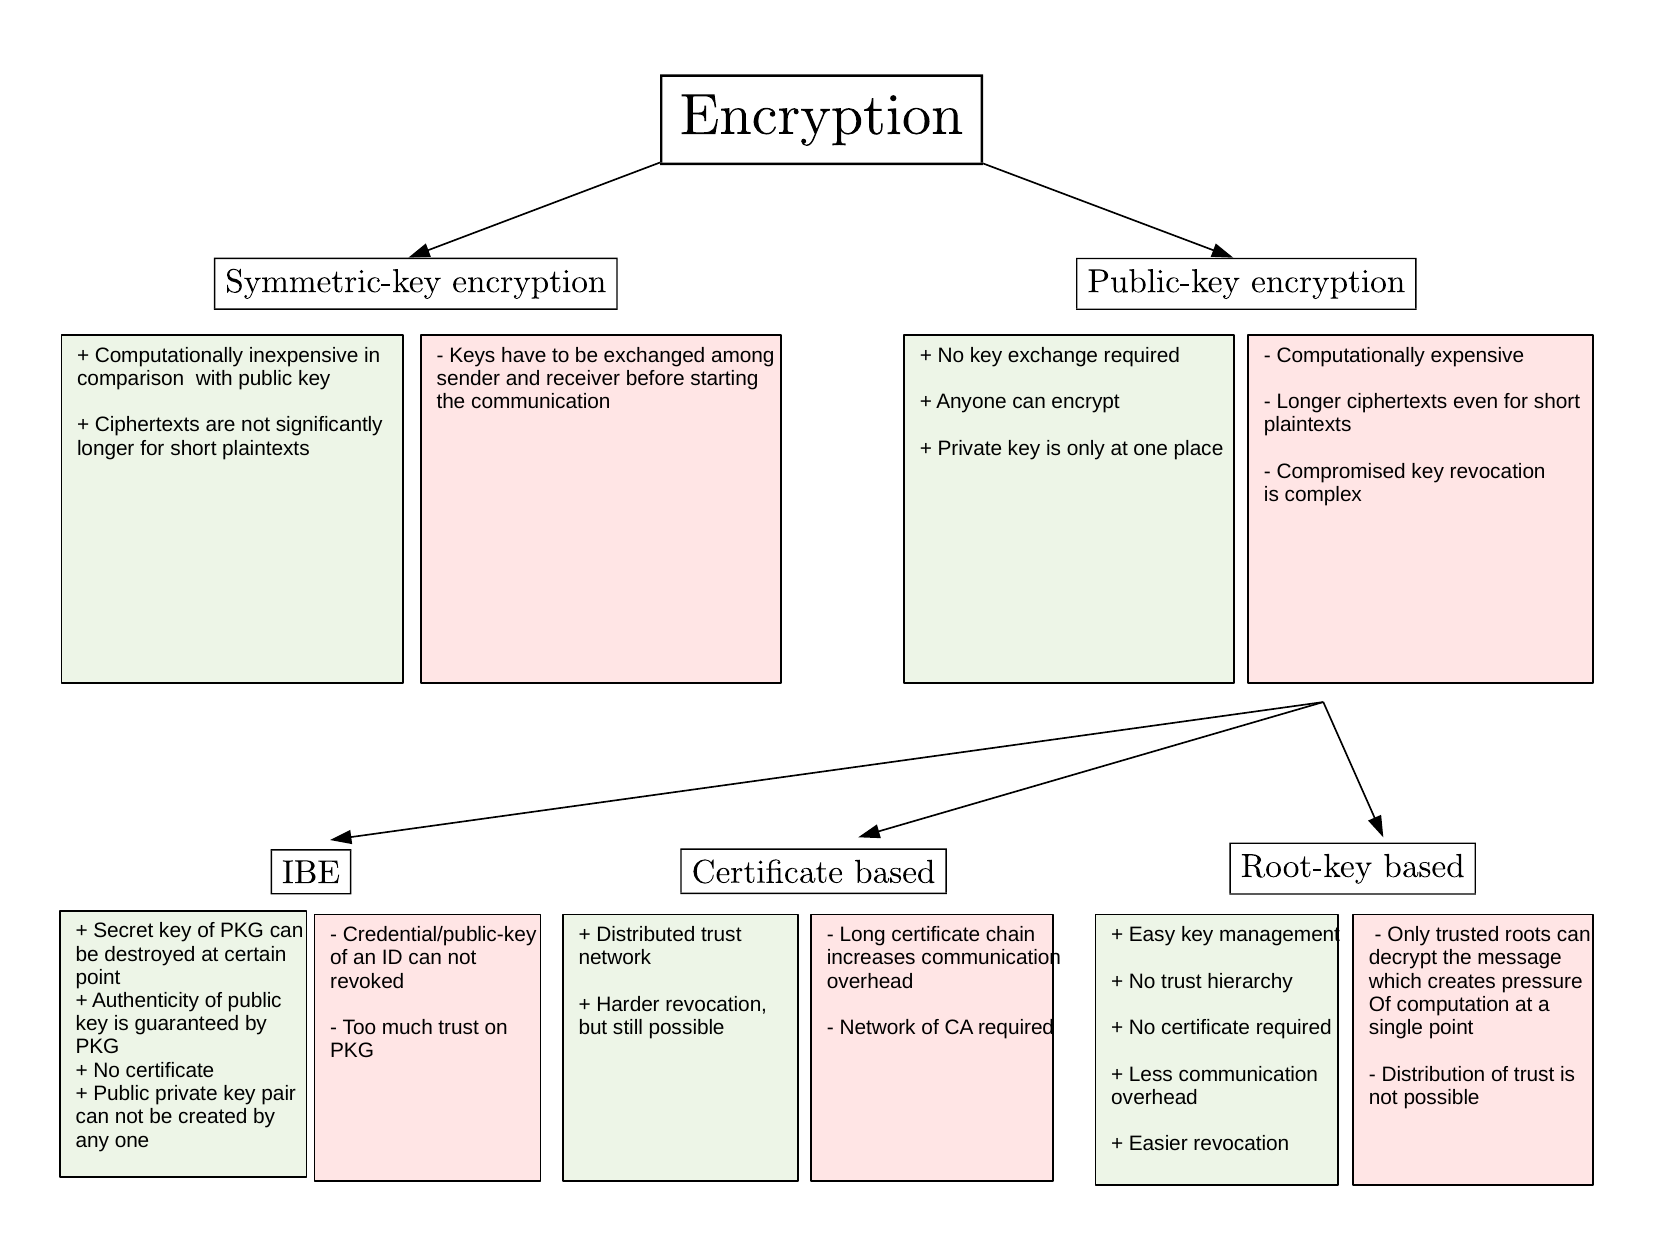

+ Computationally inexpensive in
comparison with public key
+ Ciphertexts are not significantly
longer for short plaintexts
- Keys have to be exchanged among
sender and receiver before starting
the communication
+ No key exchange required
+ Anyone can encrypt
+ Private key is only at one place
- Computationally expensive
- Longer ciphertexts even for short
plaintexts
- Compromised key revocation
is complex
+ Secret key of PKG can
be destroyed at certain
point
+ Authenticity of public
key is guaranteed by
PKG
+ No certificate
+ Public private key pair
can not be created by
any one
- Credential/public-key
of an ID can not
revoked
- Too much trust on
PKG
+ Distributed trust
network
+ Harder revocation,
but still possible
- Long certificate chain
increases communication
overhead
- Network of CA required
+ Easy key management
+ No trust hierarchy
+ No certificate required
+ Less communication
overhead
+ Easier revocation
 - Only trusted roots can
decrypt the message
which creates pressure
Of computation at a
single point
- Distribution of trust is
not possible